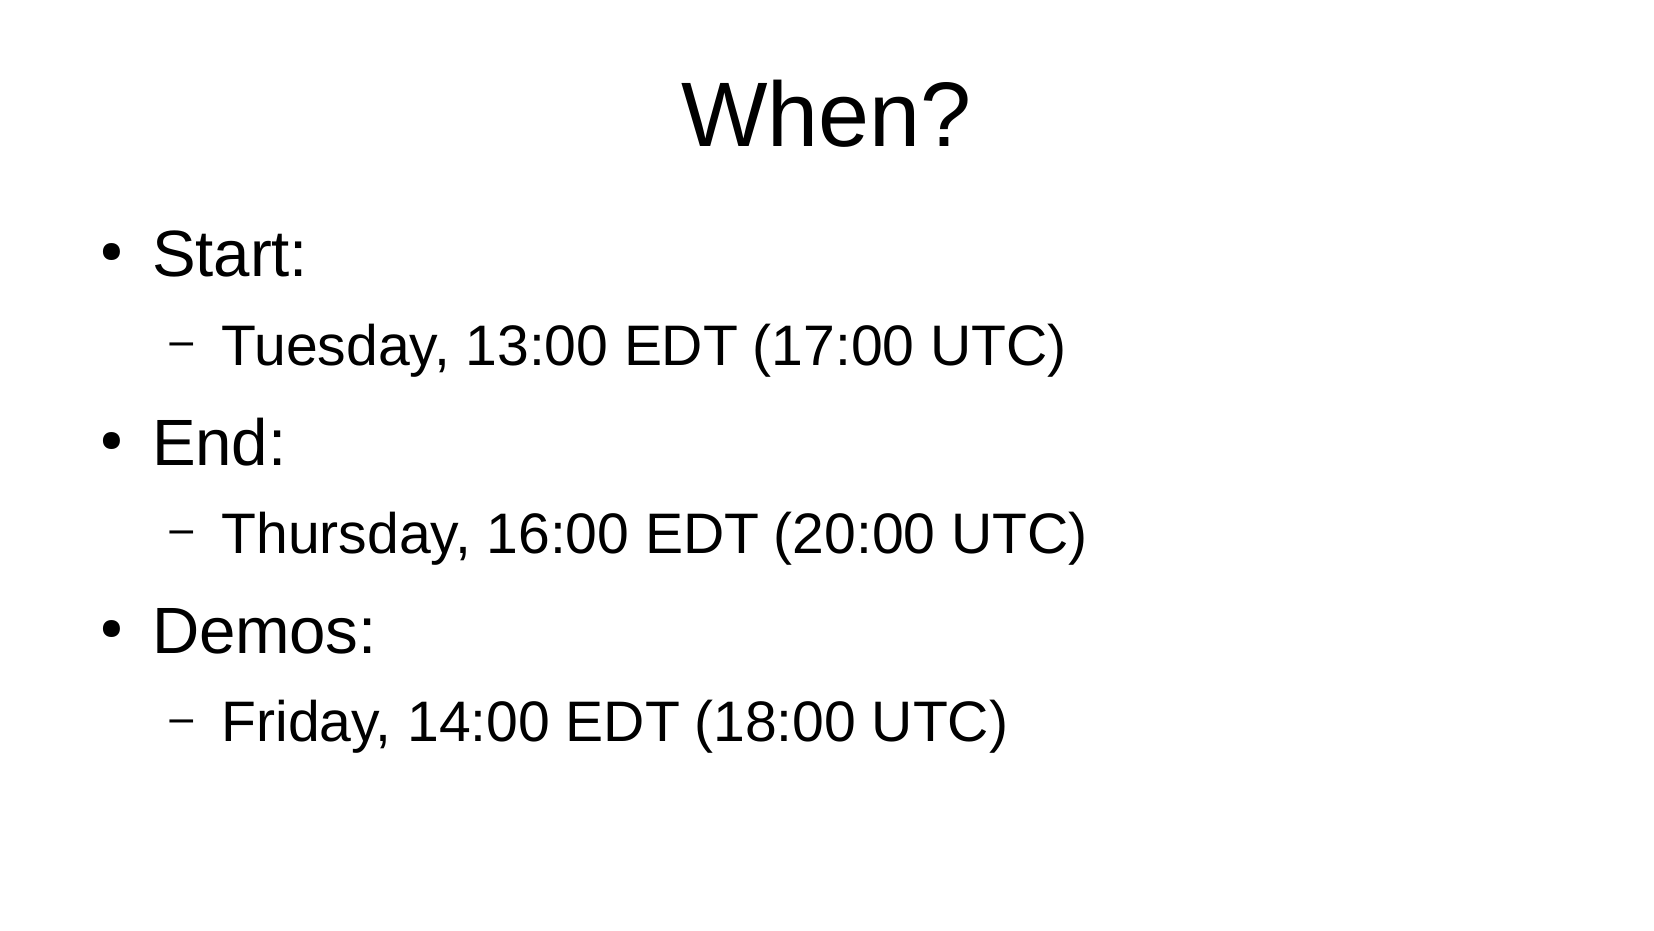

# When?
Start:
Tuesday, 13:00 EDT (17:00 UTC)
End:
Thursday, 16:00 EDT (20:00 UTC)
Demos:
Friday, 14:00 EDT (18:00 UTC)